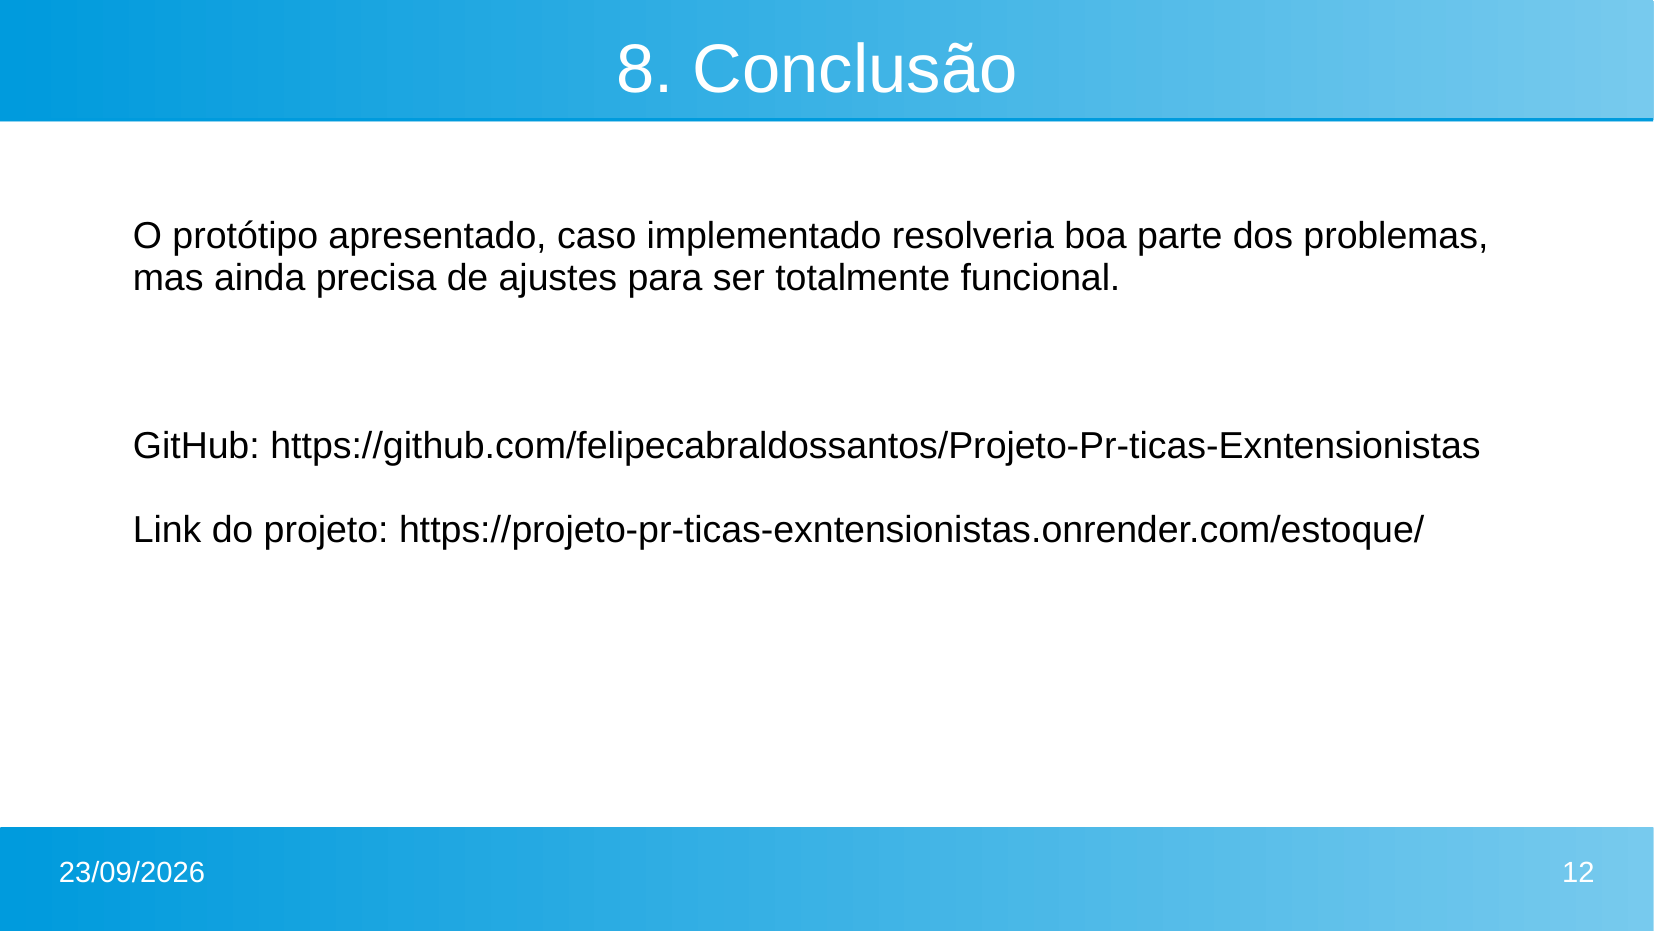

# 8. Conclusão
O protótipo apresentado, caso implementado resolveria boa parte dos problemas,
mas ainda precisa de ajustes para ser totalmente funcional.
GitHub: https://github.com/felipecabraldossantos/Projeto-Pr-ticas-Exntensionistas
Link do projeto: https://projeto-pr-ticas-exntensionistas.onrender.com/estoque/
12